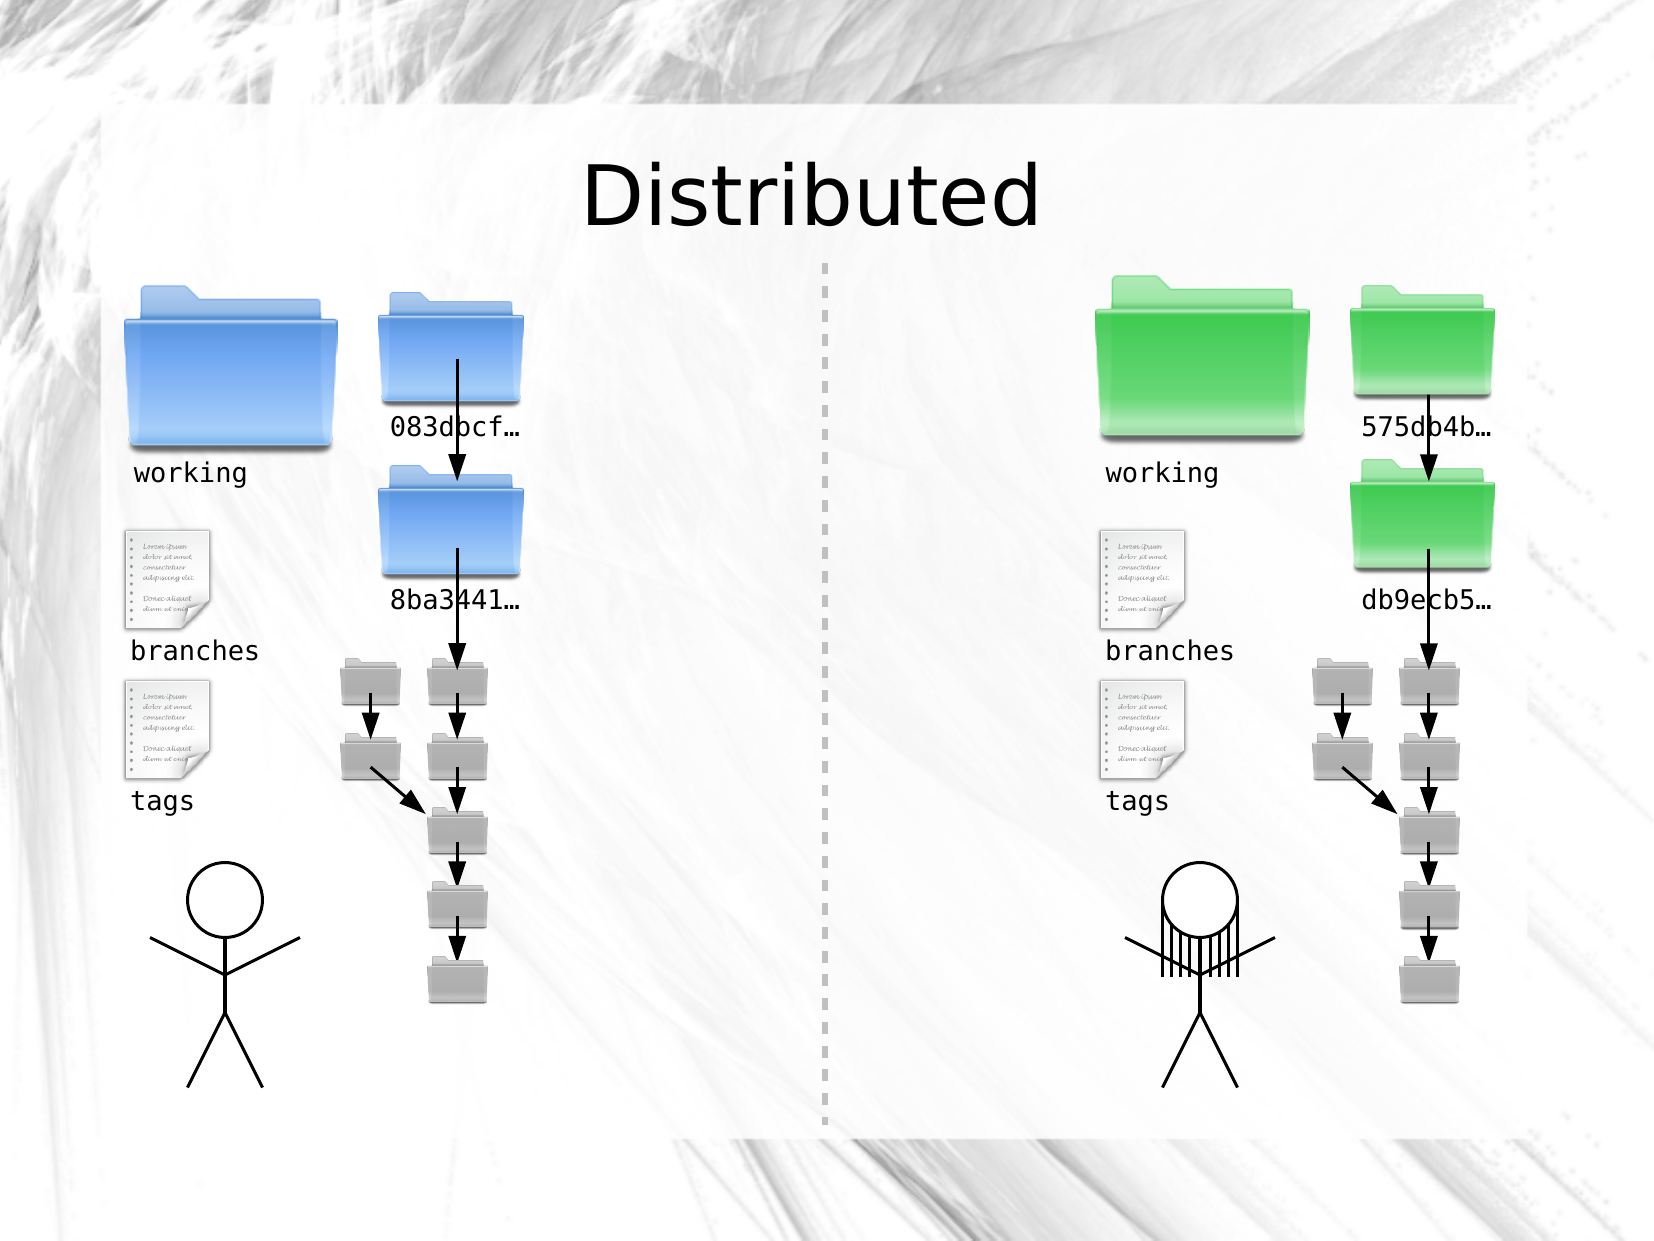

# Distributed
working
083dbcf…
575db4b…
8ba3441…
working
branches
branches
db9ecb5…
tags
tags